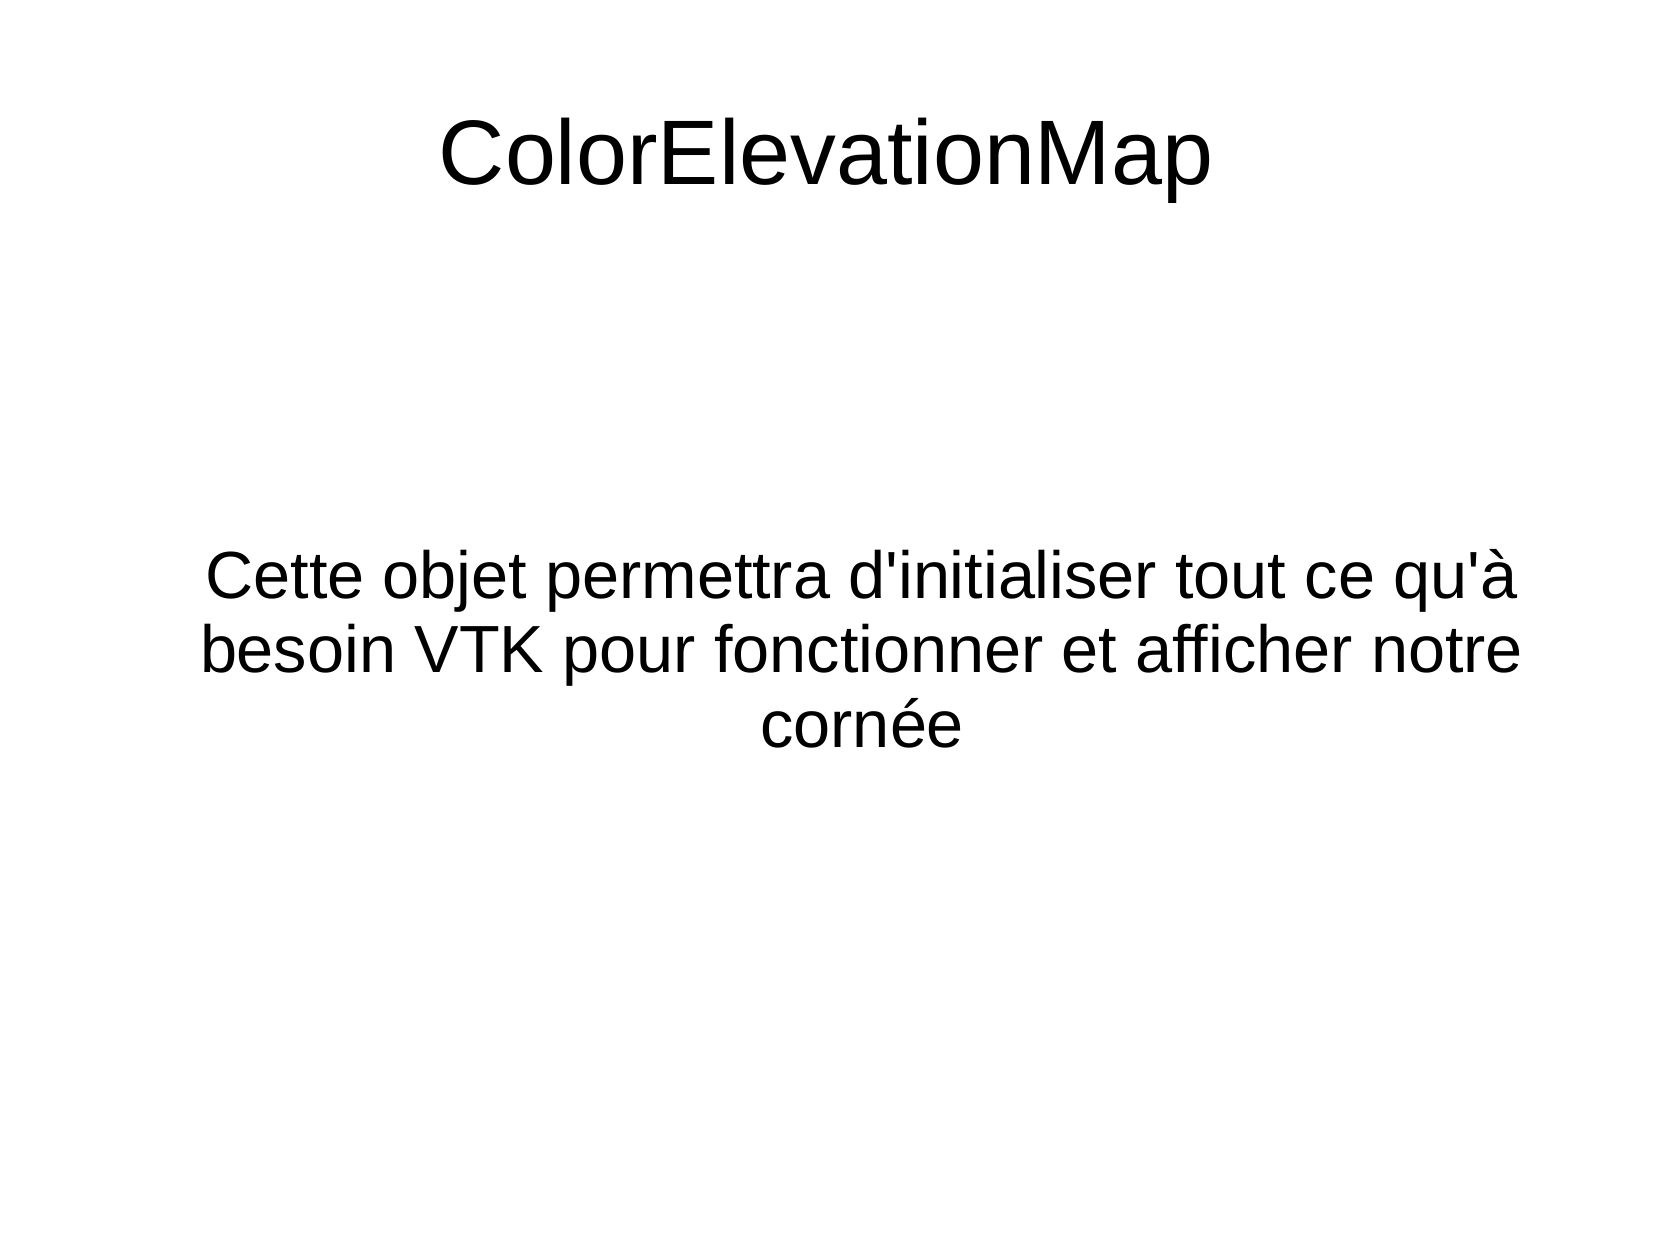

# ColorElevationMap
Cette objet permettra d'initialiser tout ce qu'à besoin VTK pour fonctionner et afficher notre cornée